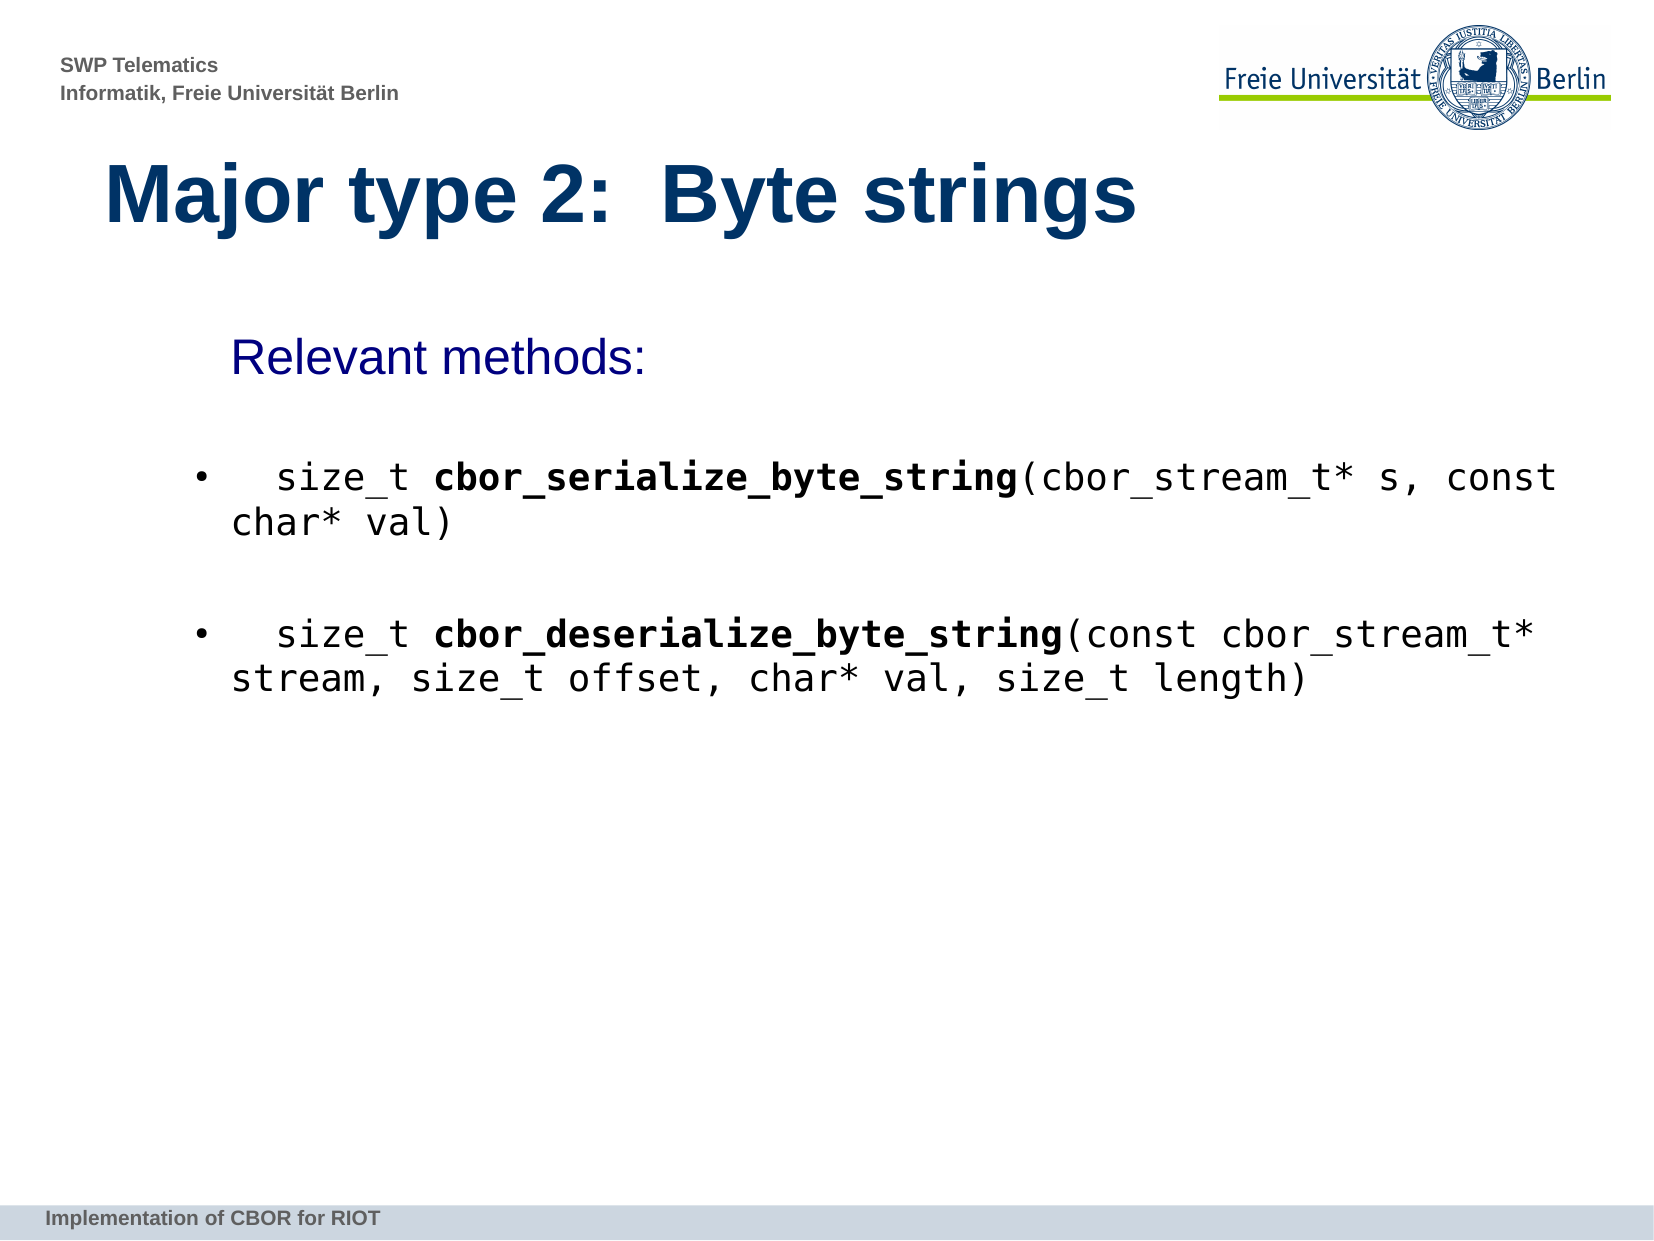

# Major type 2: Byte strings
Relevant methods:
 size_t cbor_serialize_byte_string(cbor_stream_t* s, const char* val)
 size_t cbor_deserialize_byte_string(const cbor_stream_t* stream, size_t offset, char* val, size_t length)